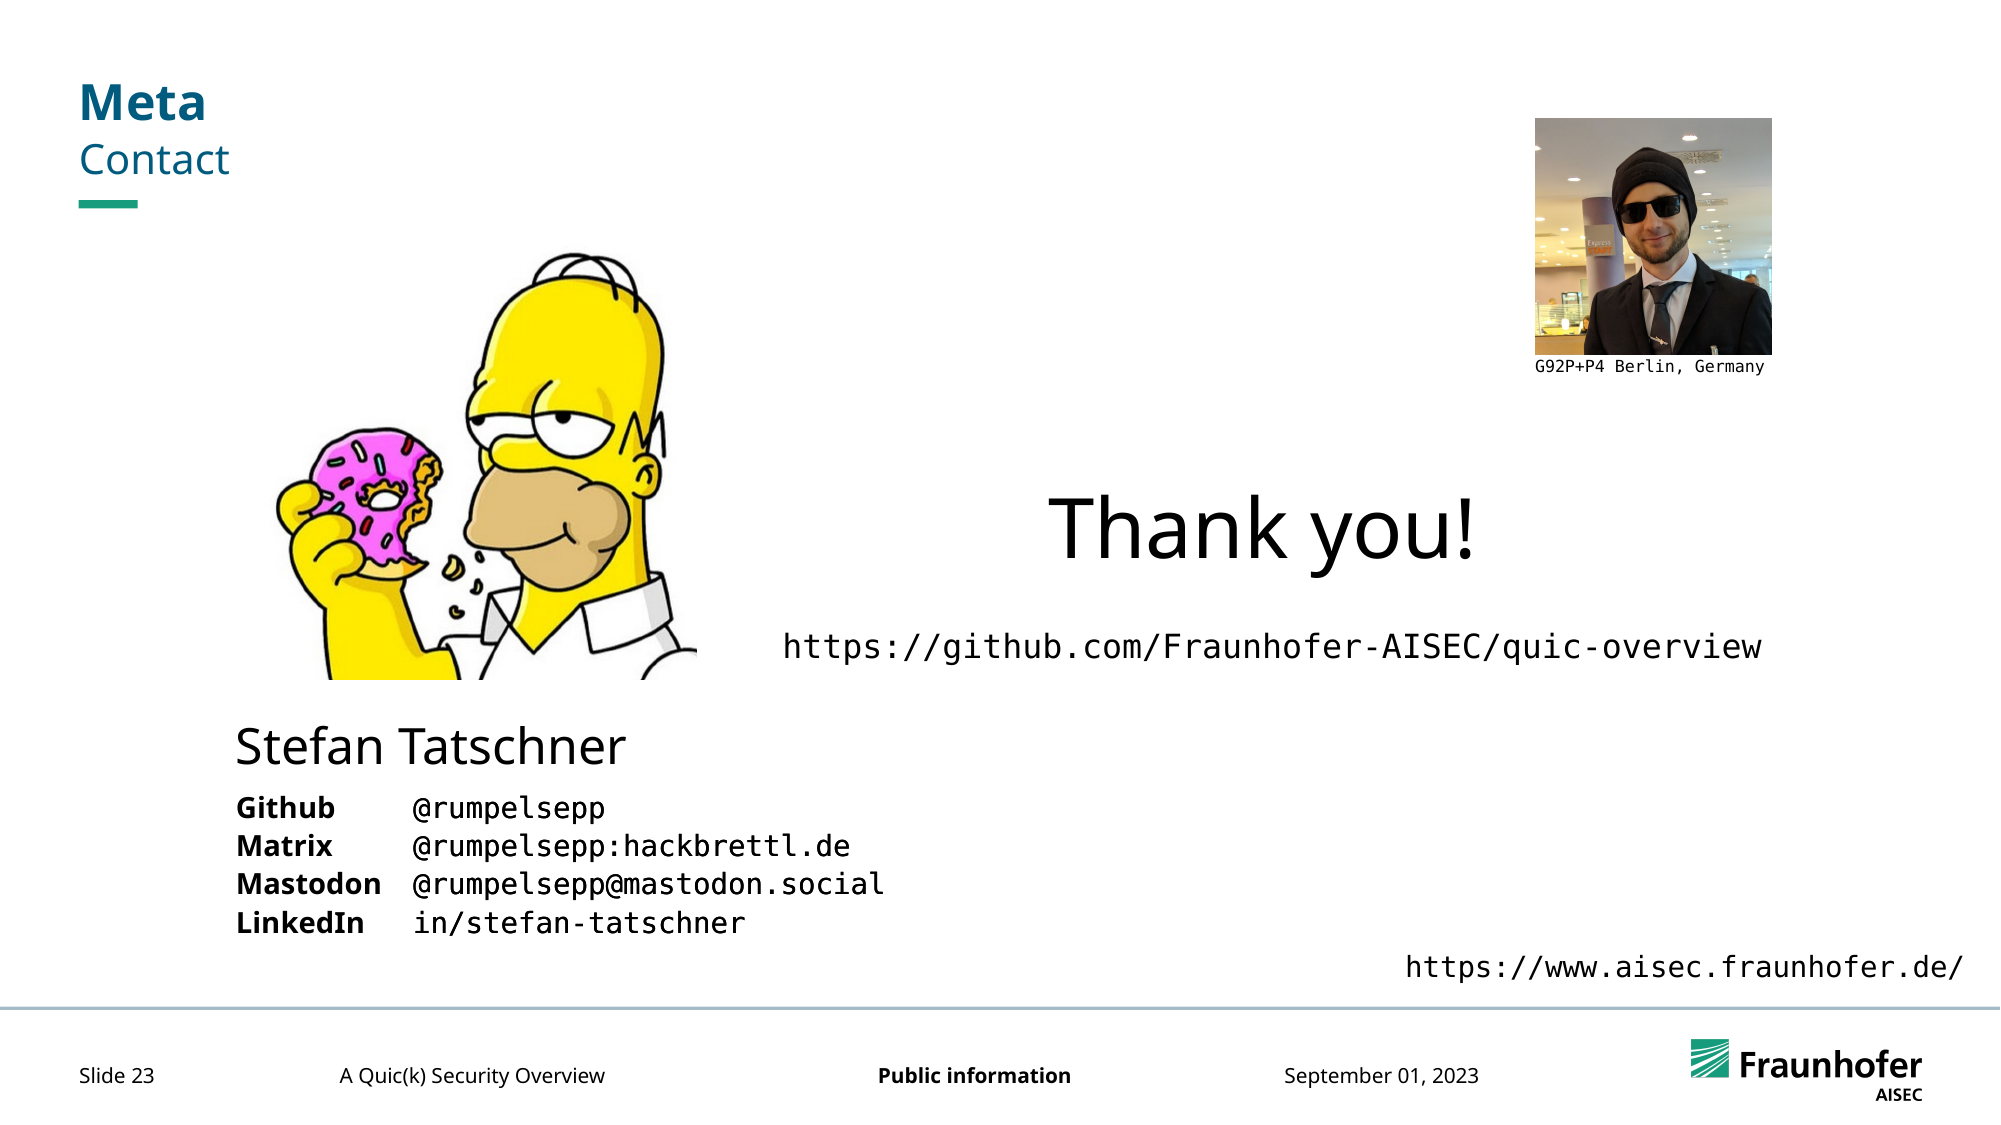

# Meta
Contact
G92P+P4 Berlin, Germany
Thank you!
https://github.com/Fraunhofer-AISEC/quic-overview
Stefan Tatschner
Github
Matrix
Mastodon
LinkedIn
@rumpelsepp
@rumpelsepp:hackbrettl.de
@rumpelsepp@mastodon.social
in/stefan-tatschner
@rumpelsepp
@rumpelsepp:hackbrettl.de
@rumpelsepp@mastodon.social
in/stefan-tatschner
https://www.aisec.fraunhofer.de/